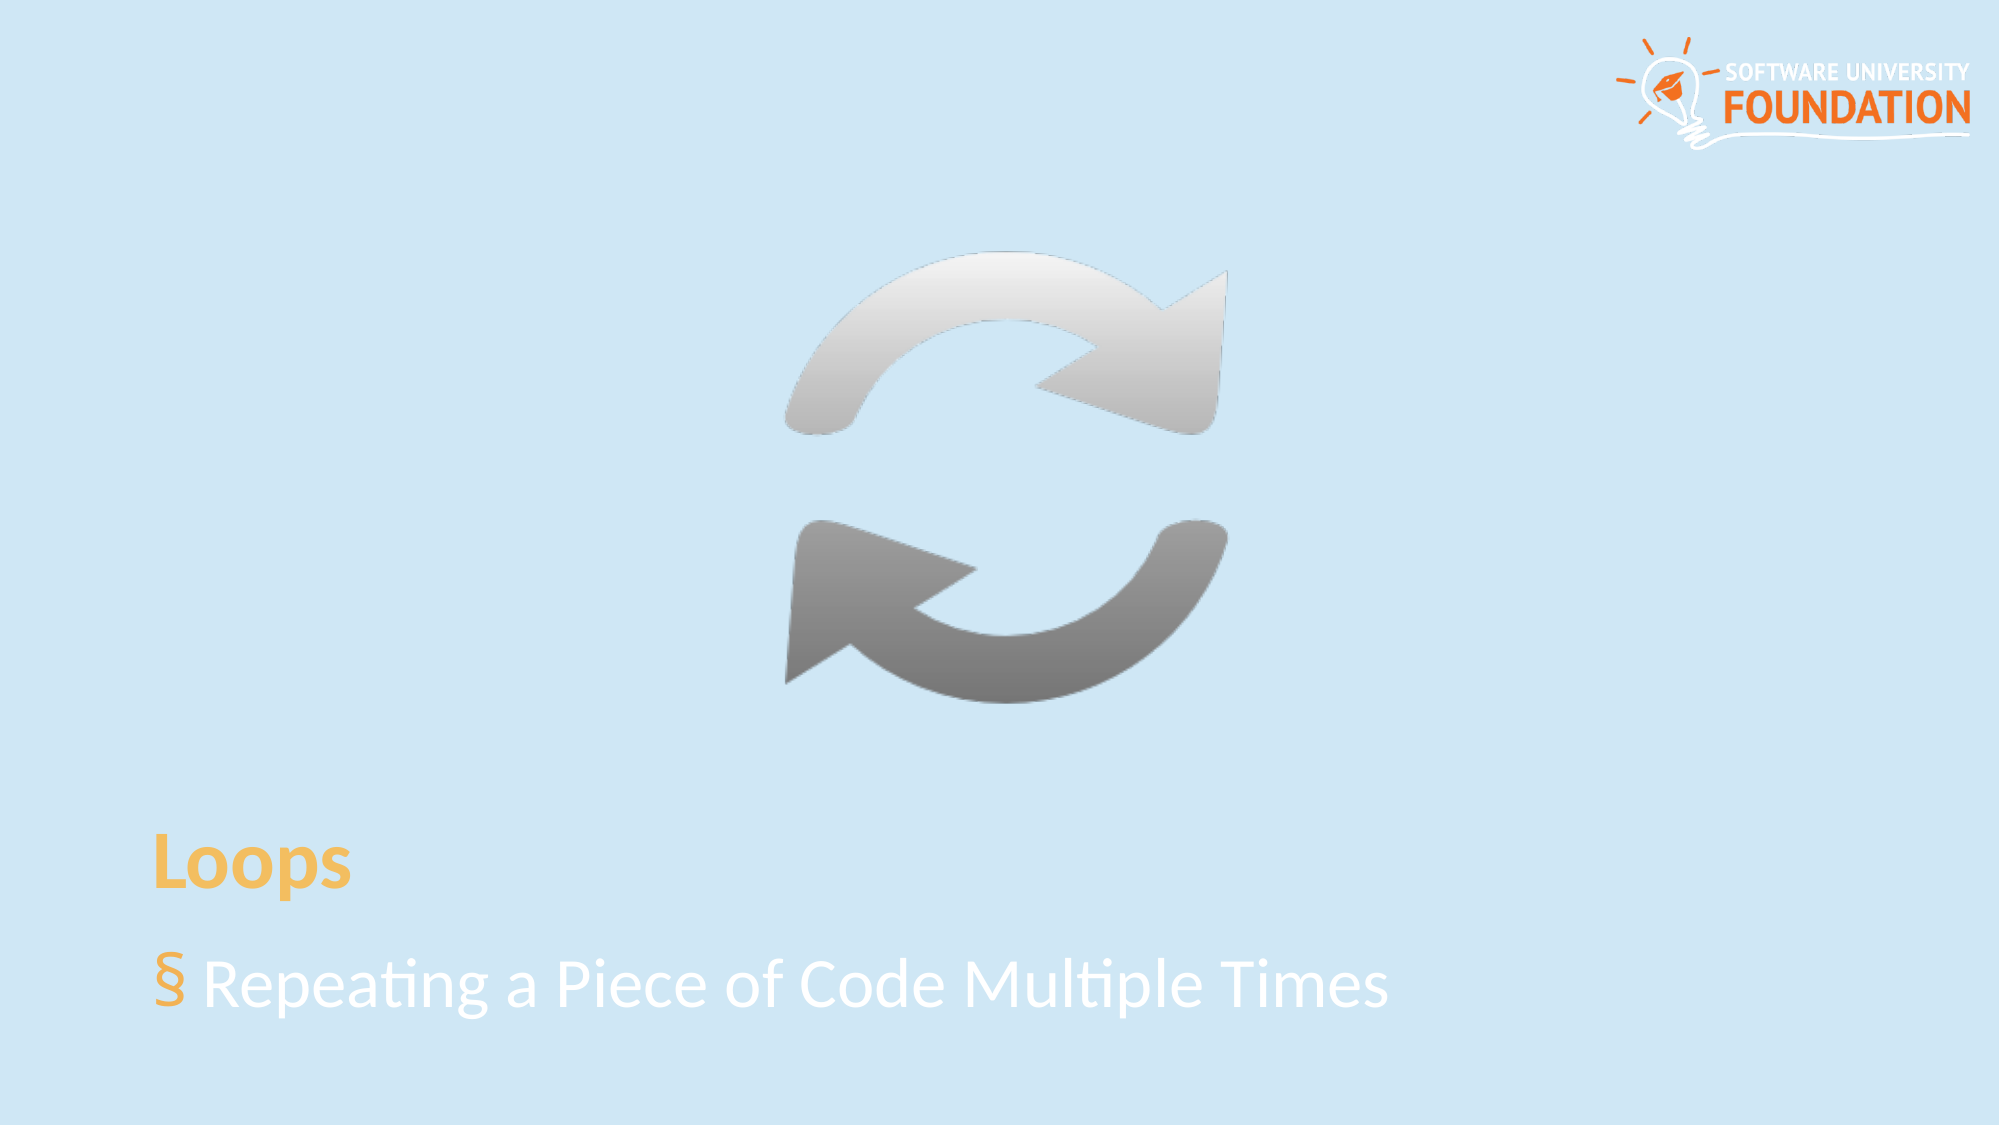

# Loops
Repeating a Piece of Code Multiple Times